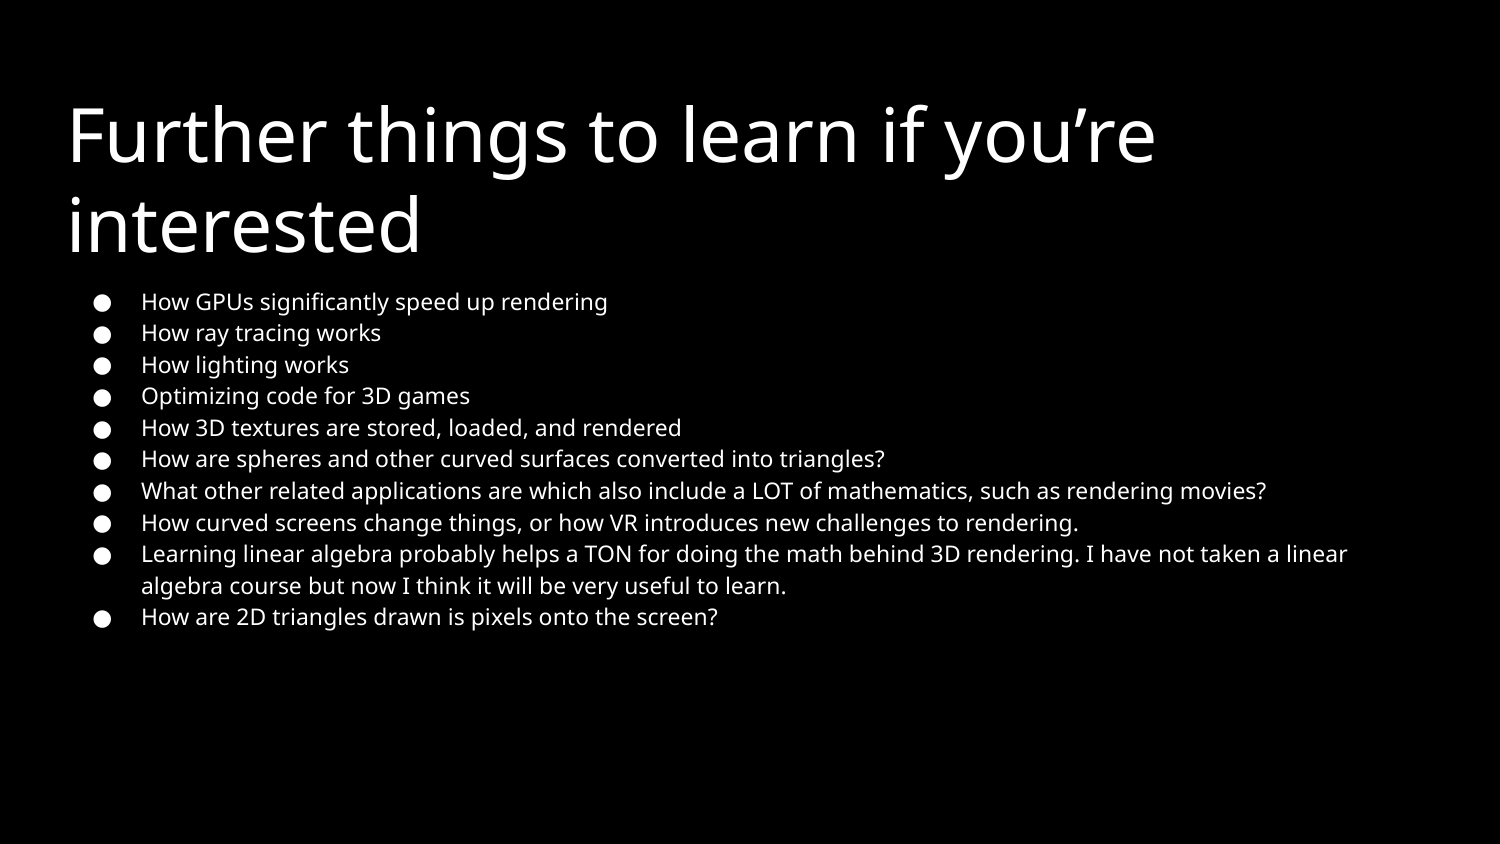

# Further things to learn if you’re interested
How GPUs significantly speed up rendering
How ray tracing works
How lighting works
Optimizing code for 3D games
How 3D textures are stored, loaded, and rendered
How are spheres and other curved surfaces converted into triangles?
What other related applications are which also include a LOT of mathematics, such as rendering movies?
How curved screens change things, or how VR introduces new challenges to rendering.
Learning linear algebra probably helps a TON for doing the math behind 3D rendering. I have not taken a linear algebra course but now I think it will be very useful to learn.
How are 2D triangles drawn is pixels onto the screen?